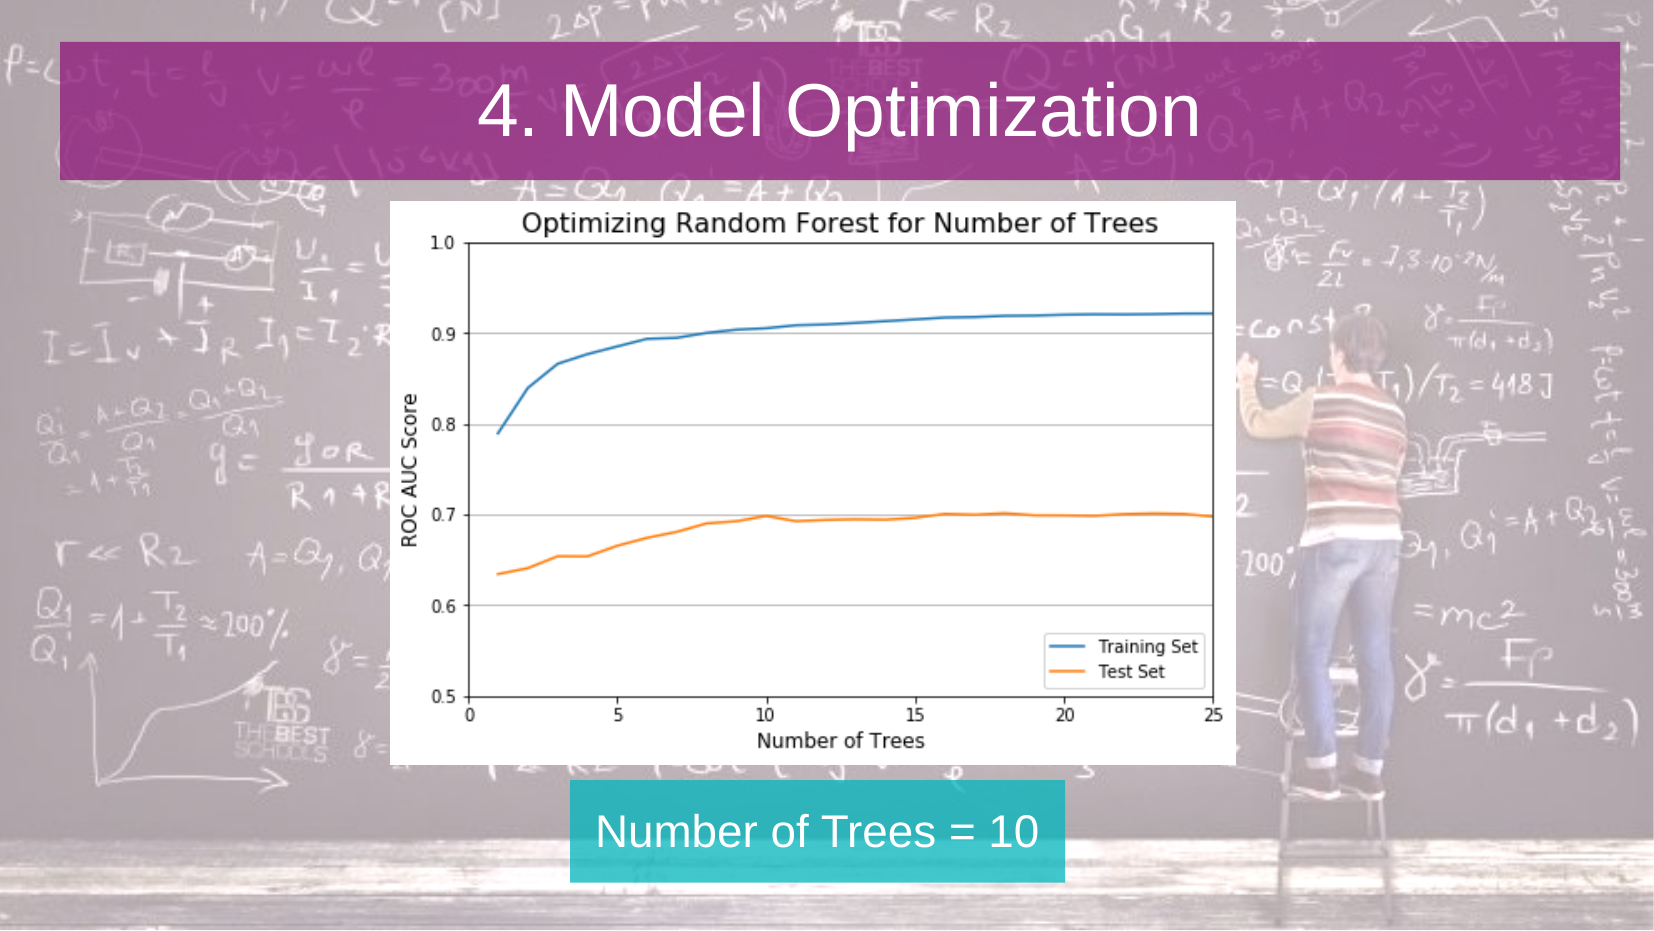

# 4. Model Optimization
Number of Trees = 10